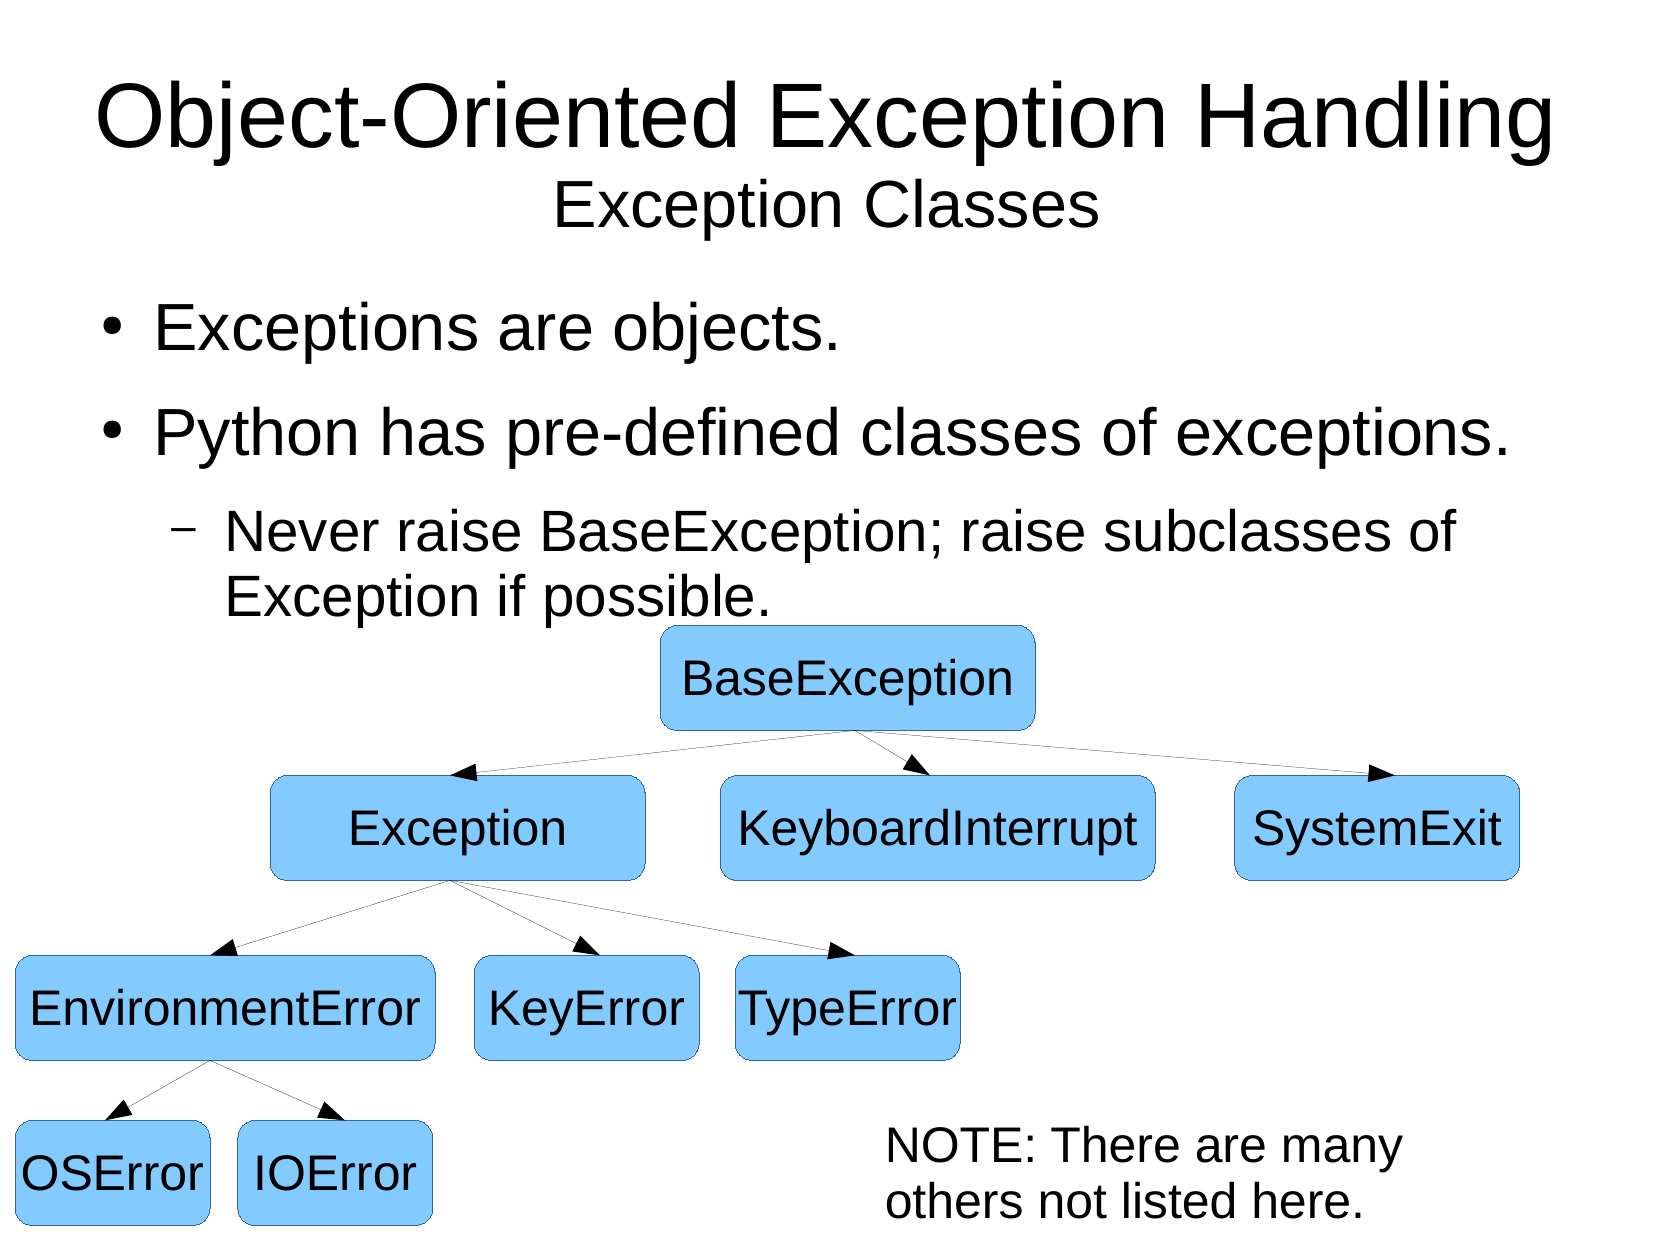

# Object-Oriented Exception Handling Exception Classes
Exceptions are objects.
Python has pre-defined classes of exceptions.
Never raise BaseException; raise subclasses of Exception if possible.
BaseException
Exception
KeyboardInterrupt
SystemExit
EnvironmentError
KeyError
TypeError
NOTE: There are many others not listed here.
OSError
IOError